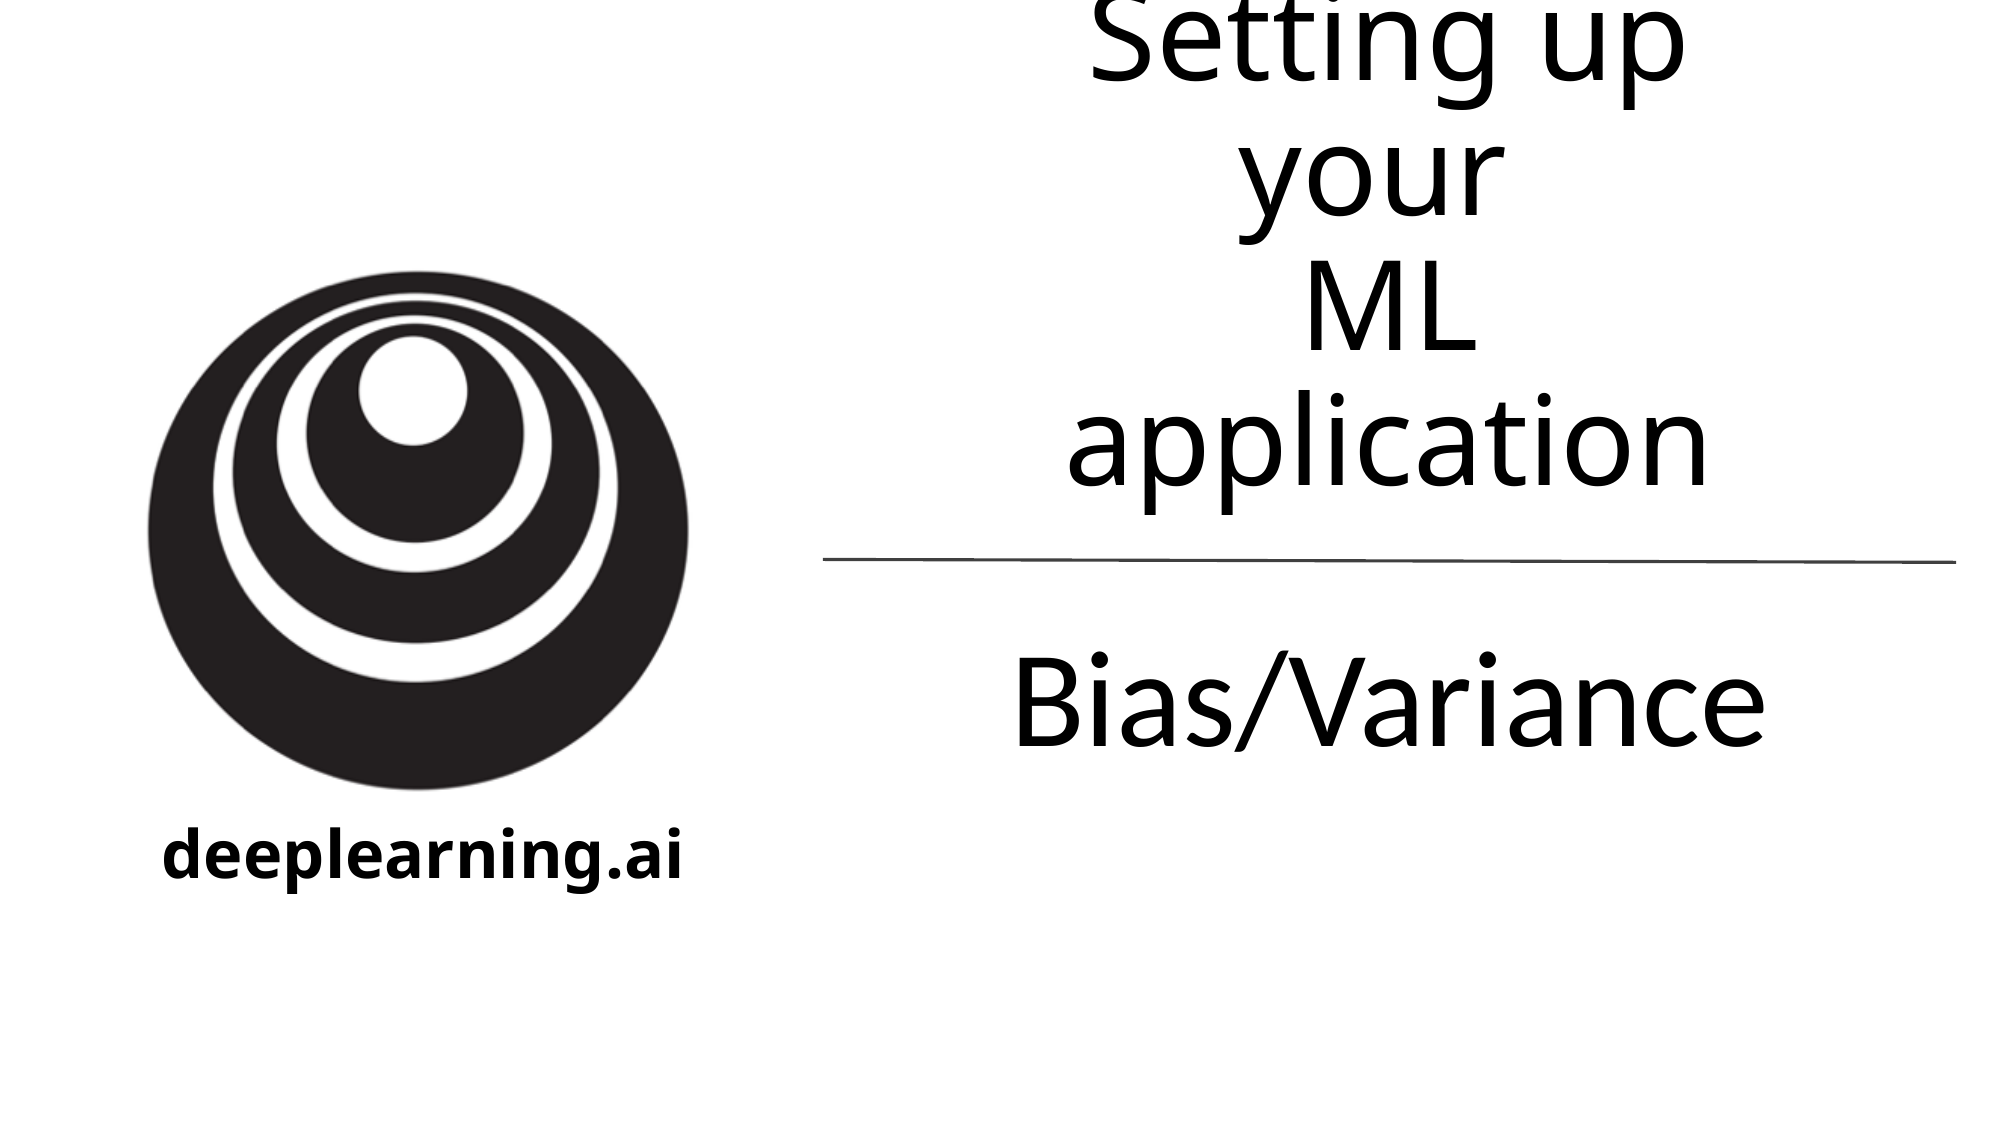

# Setting up your ML application
deeplearning.ai
Bias/Variance